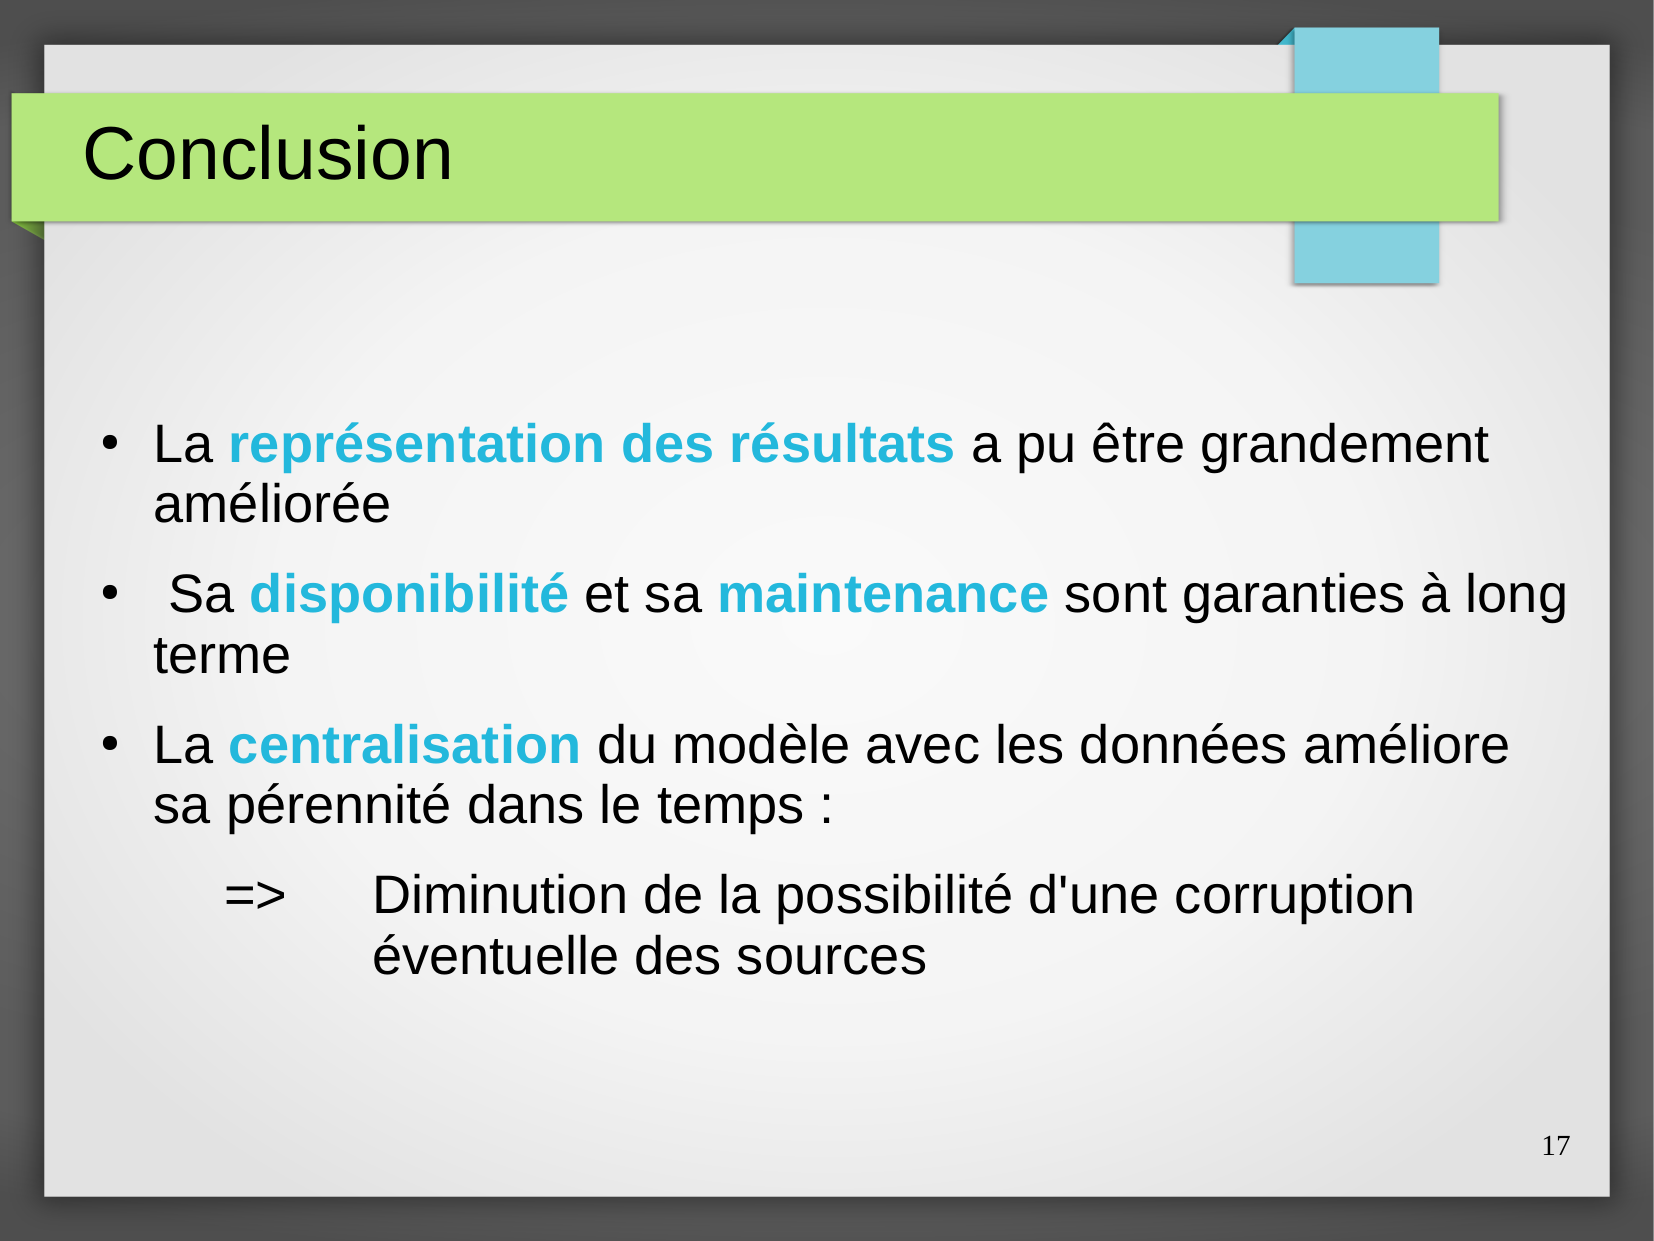

# Conclusion
La représentation des résultats a pu être grandement améliorée
 Sa disponibilité et sa maintenance sont garanties à long terme
La centralisation du modèle avec les données améliore sa pérennité dans le temps :
=> 	Diminution de la possibilité d'une corruption
		éventuelle des sources
17